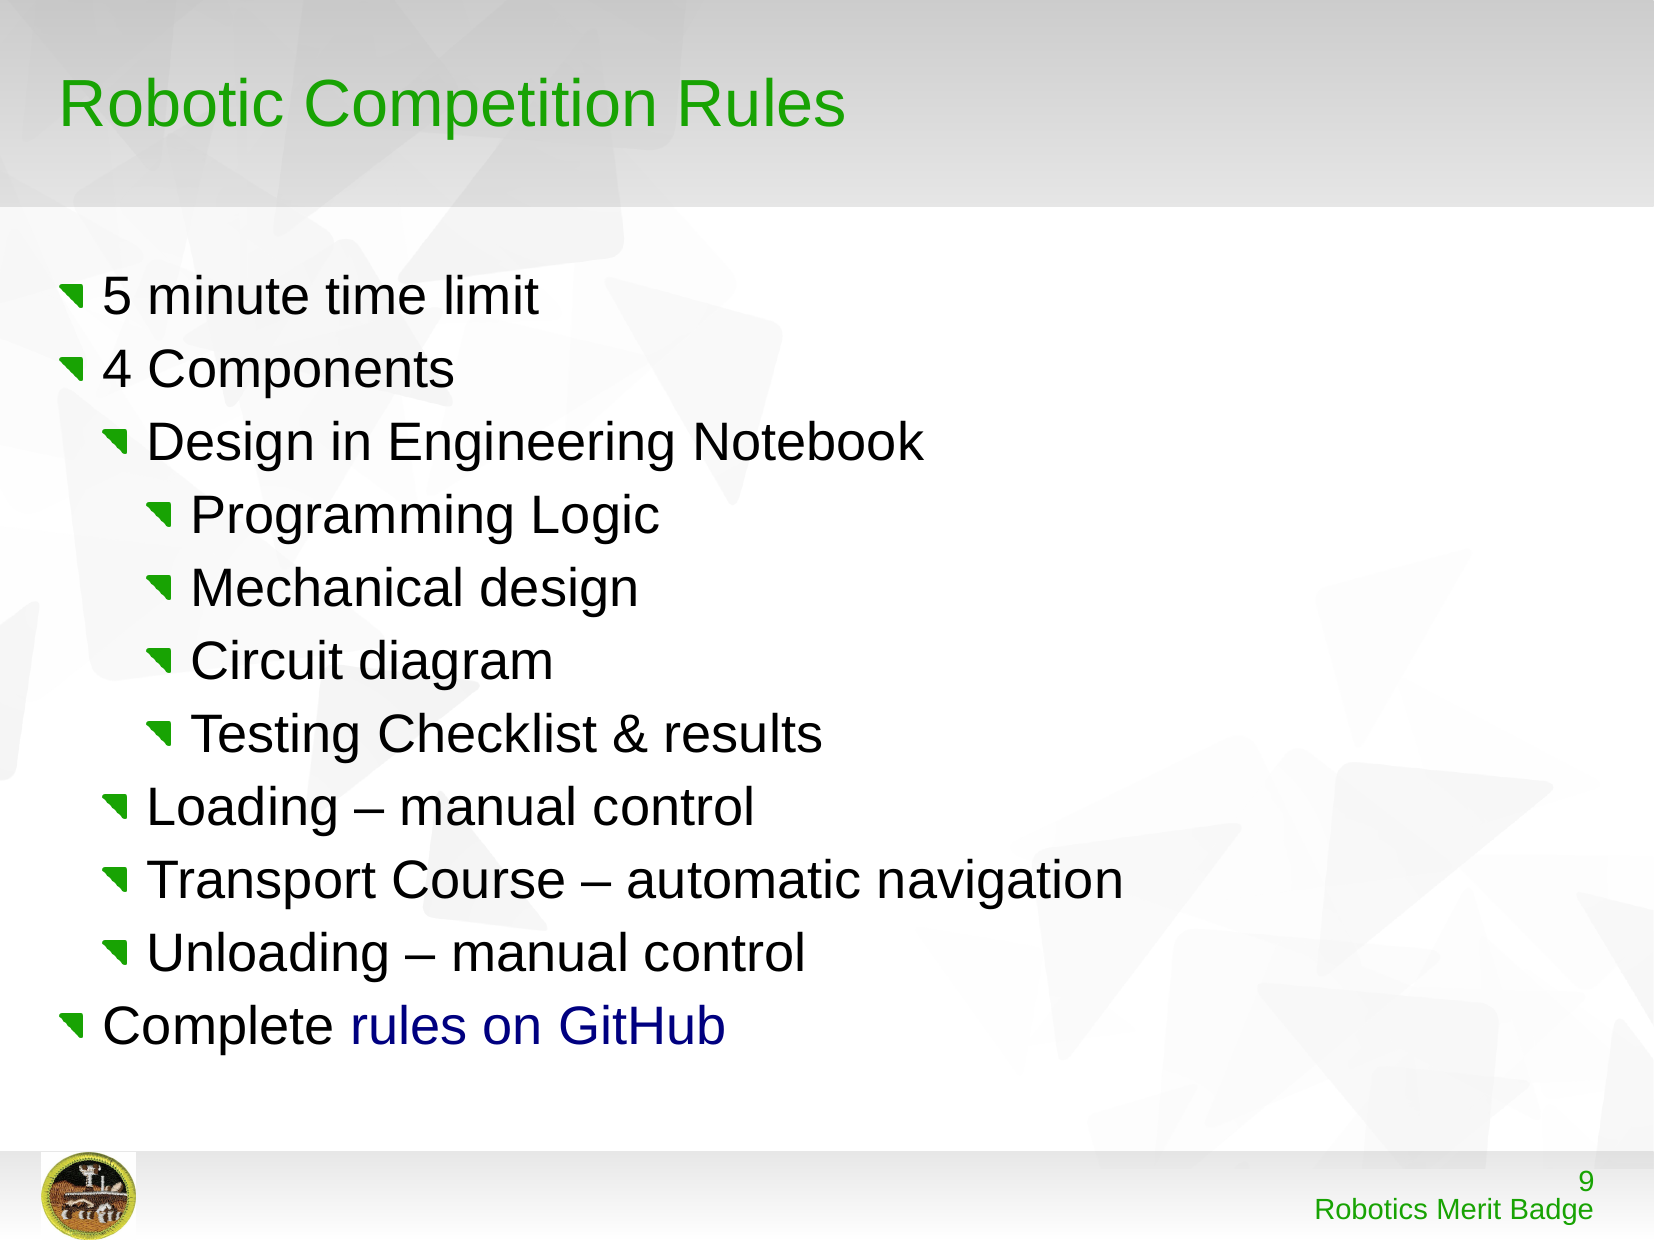

# Robotic Competition Rules
5 minute time limit
4 Components
Design in Engineering Notebook
Programming Logic
Mechanical design
Circuit diagram
Testing Checklist & results
Loading – manual control
Transport Course – automatic navigation
Unloading – manual control
Complete rules on GitHub
9
Robotics Merit Badge